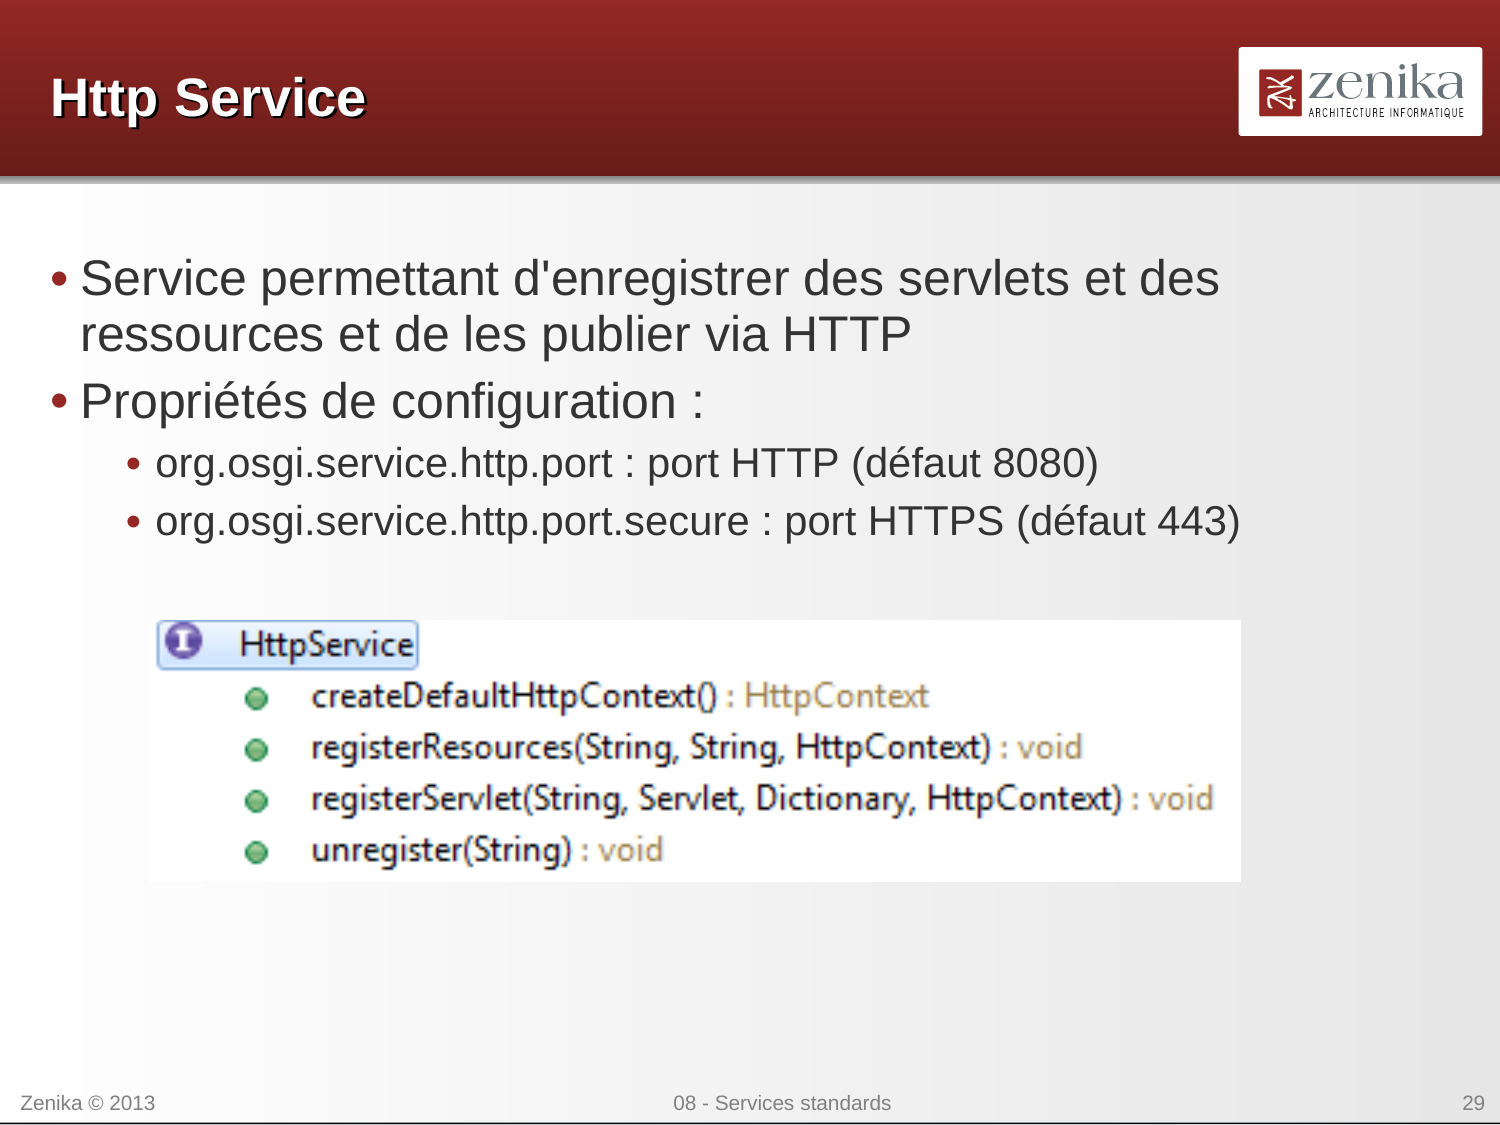

# Http Service
Service permettant d'enregistrer des servlets et des ressources et de les publier via HTTP
Propriétés de configuration :
org.osgi.service.http.port : port HTTP (défaut 8080)
org.osgi.service.http.port.secure : port HTTPS (défaut 443)